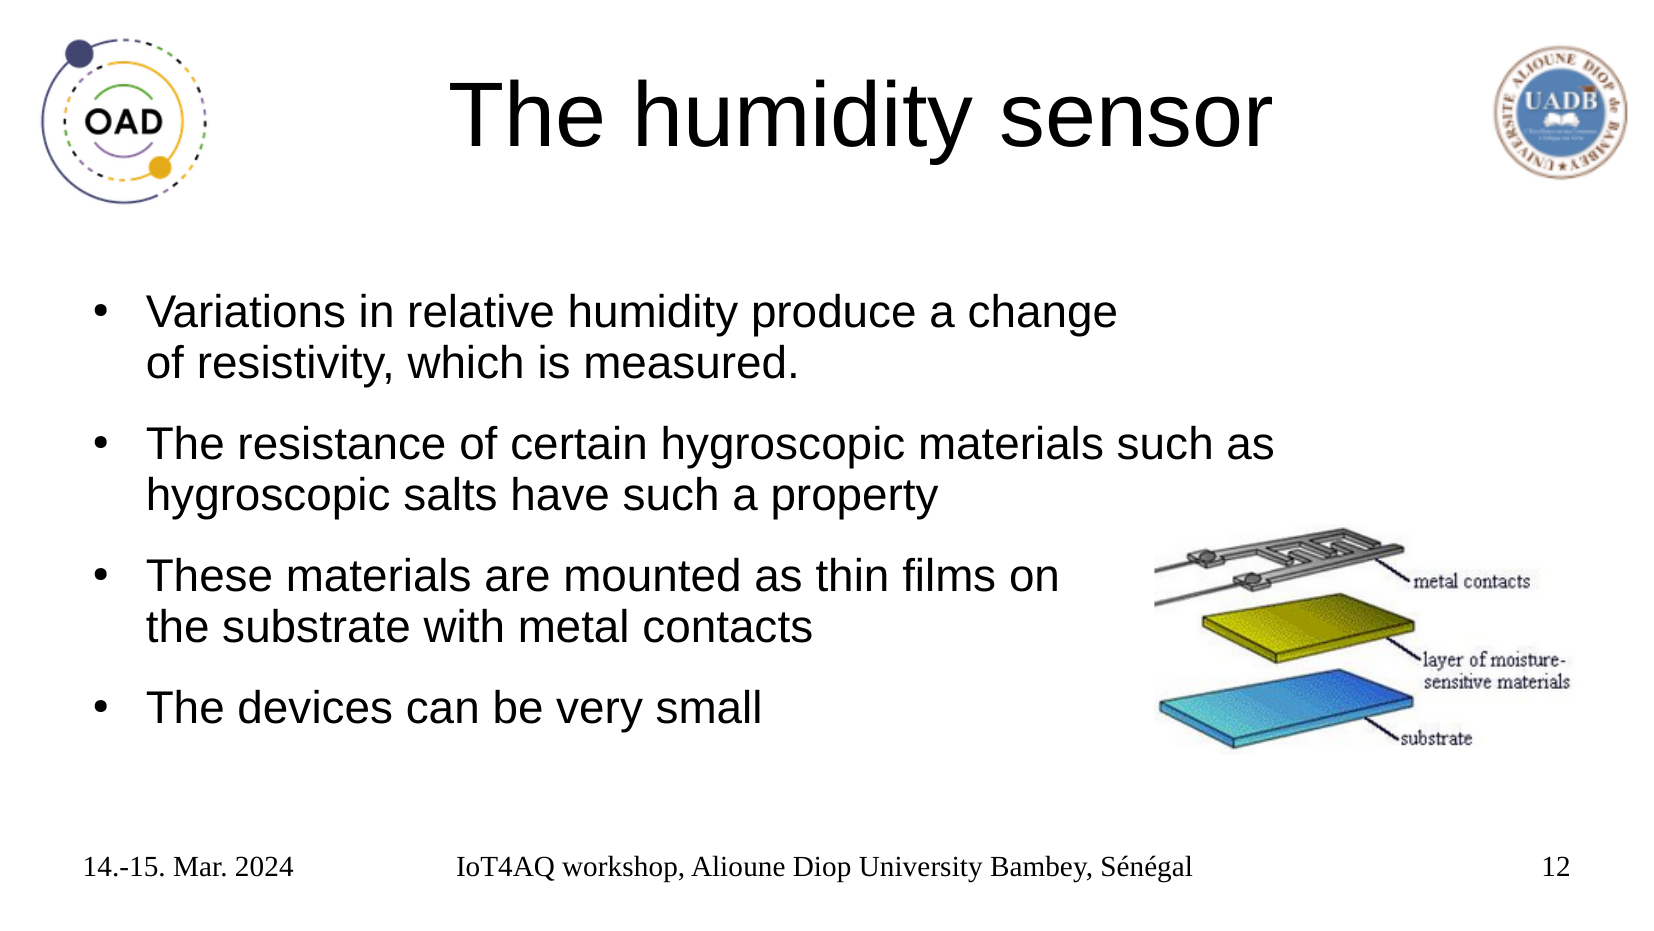

# The humidity sensor
Variations in relative humidity produce a change
of resistivity, which is measured.
The resistance of certain hygroscopic materials such as
hygroscopic salts have such a property
These materials are mounted as thin films on
the substrate with metal contacts
The devices can be very small
14.-15. Mar. 2024
IoT4AQ workshop, Alioune Diop University Bambey, Sénégal
12